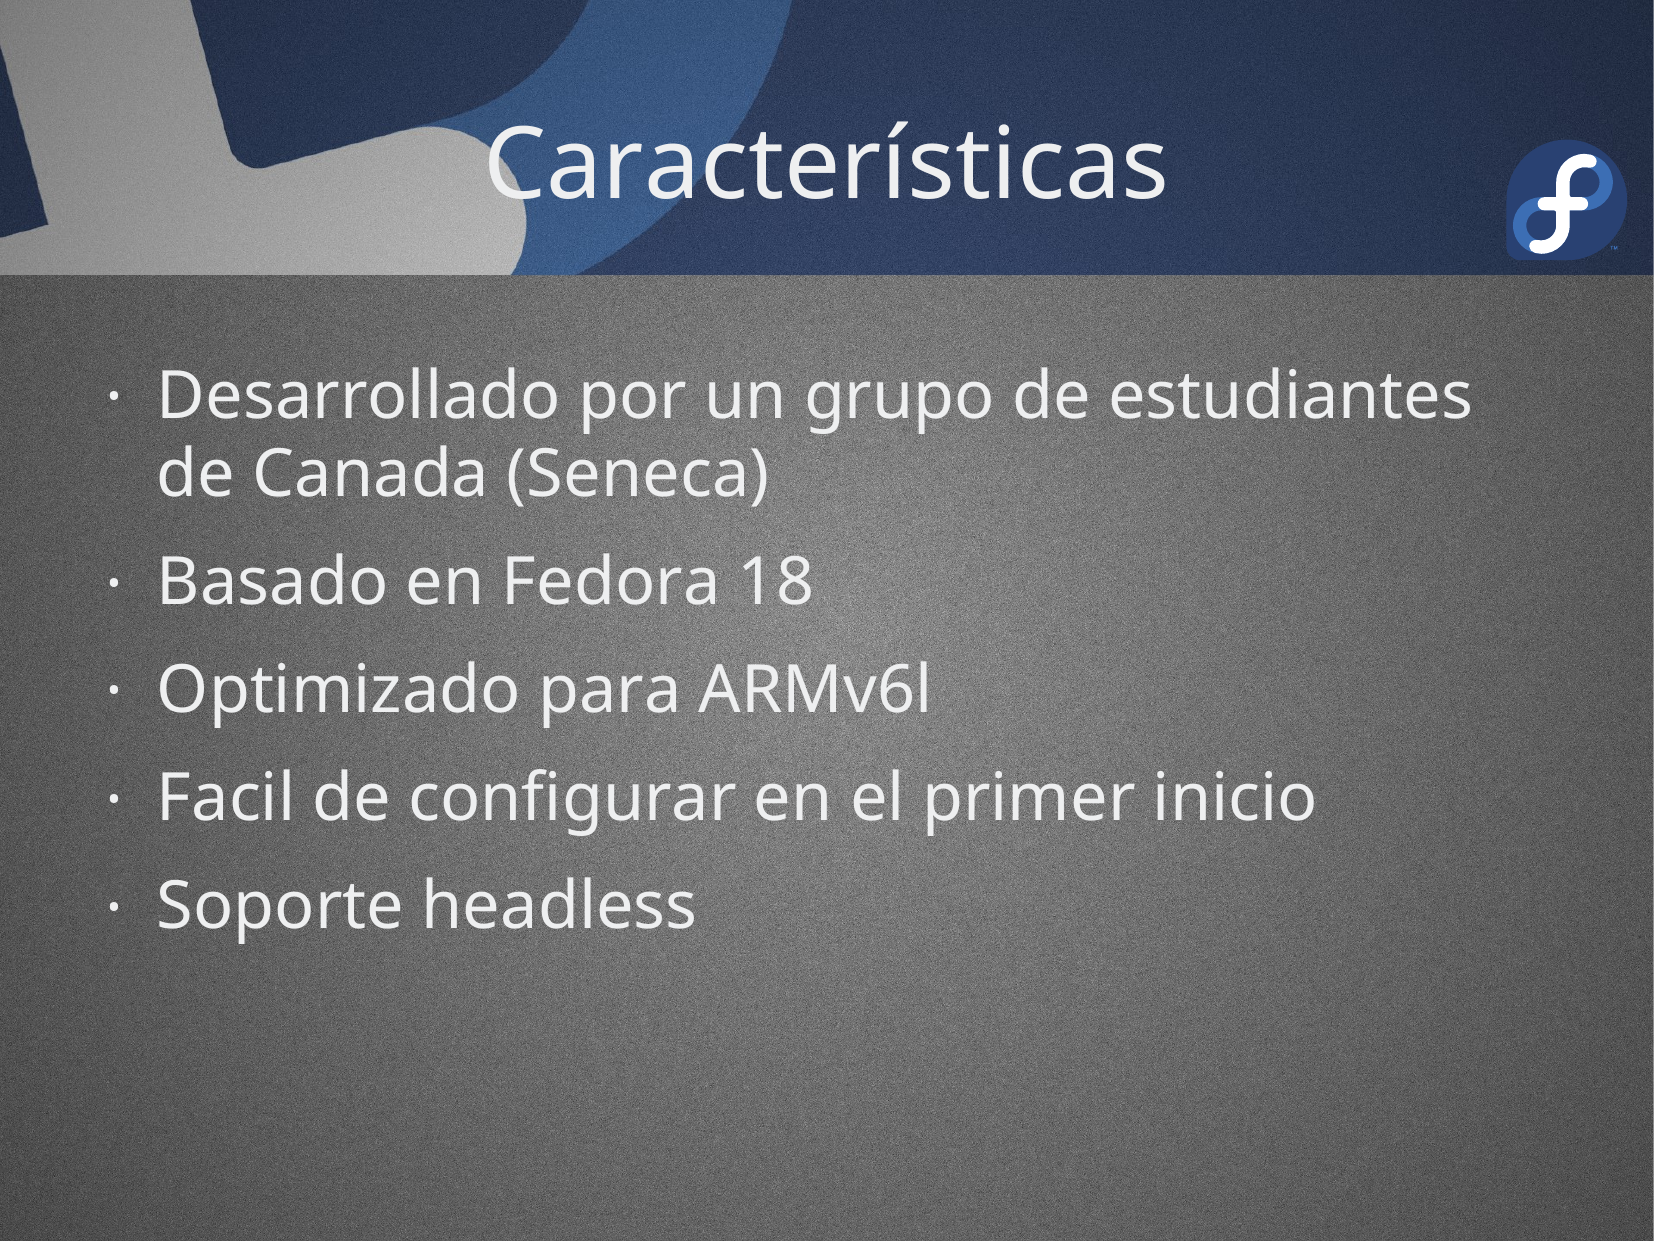

Características
Desarrollado por un grupo de estudiantes de Canada (Seneca)
Basado en Fedora 18
Optimizado para ARMv6l
Facil de configurar en el primer inicio
Soporte headless